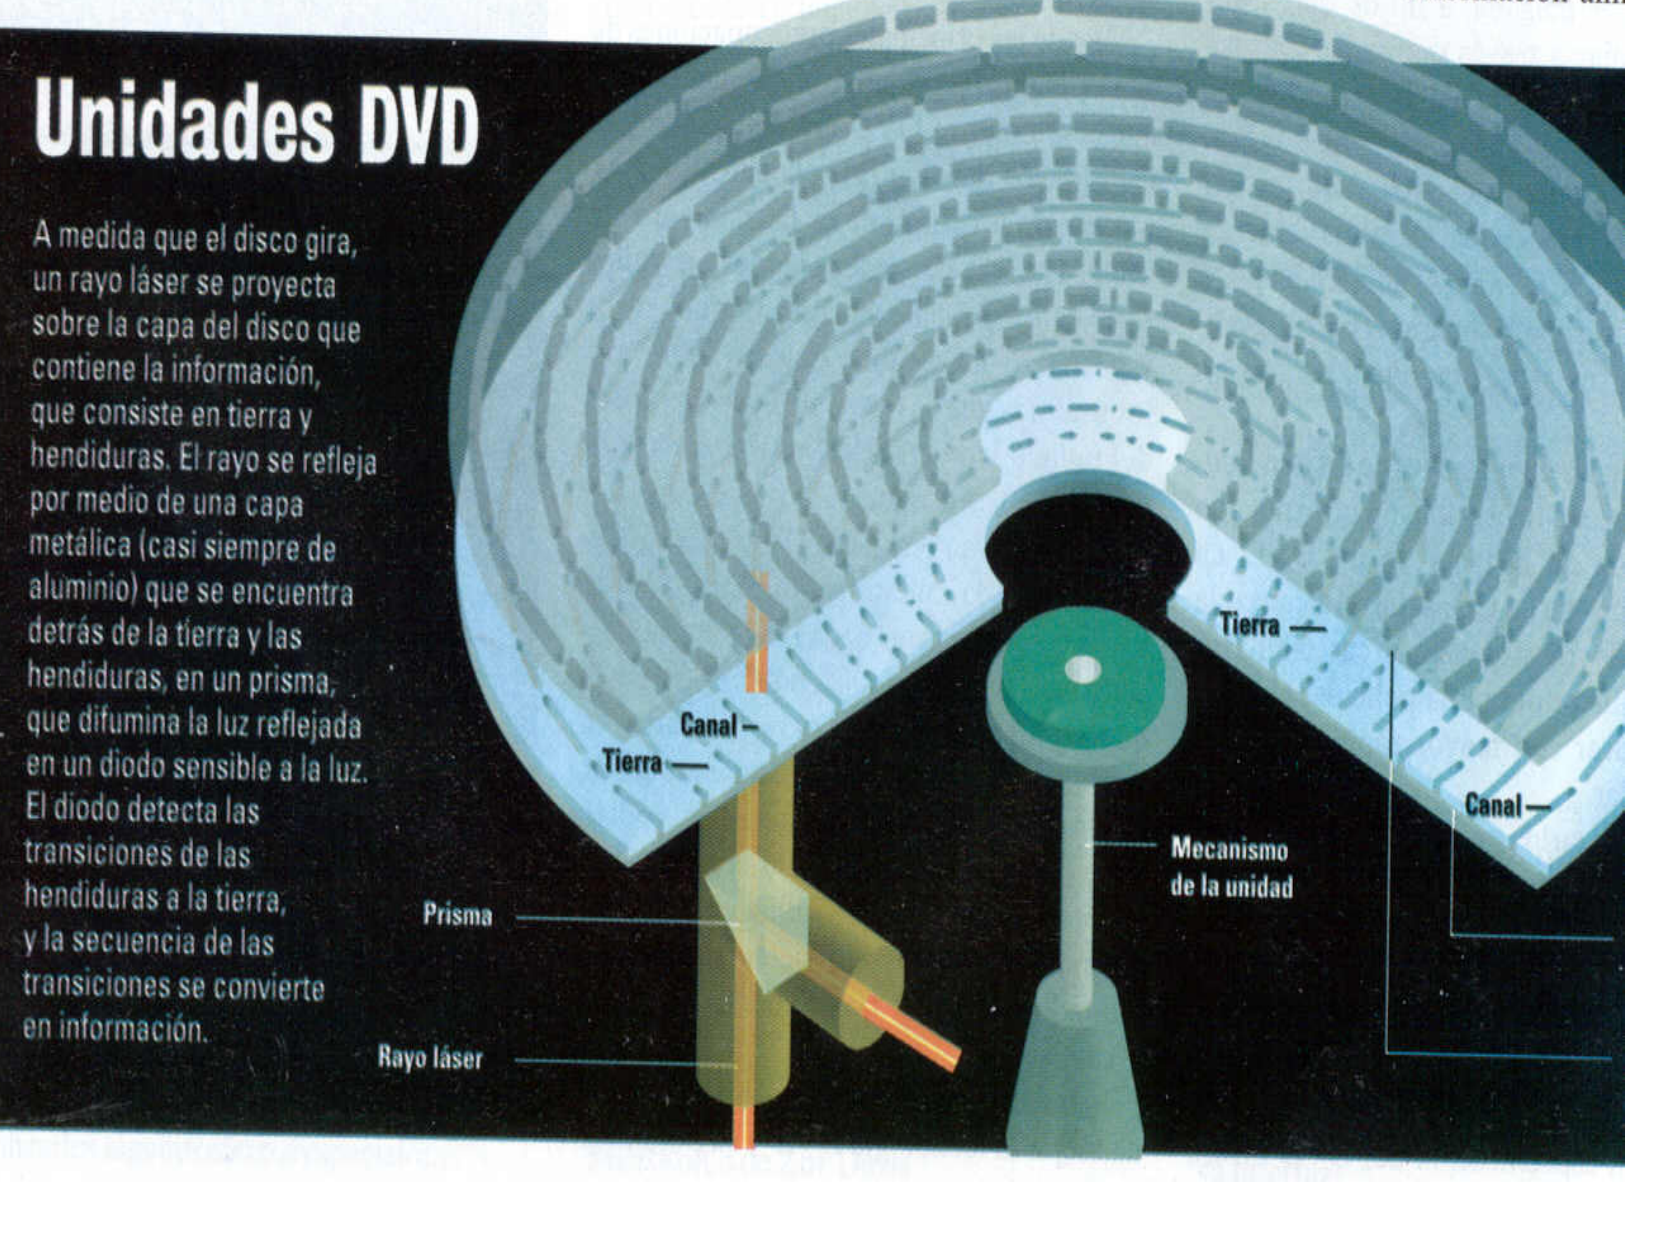

# 7. DISPOSITIVOS DE ALMACENAMIENTO
DISCOS ÓPTICOS: UTILIZAN TECNOLOGÍA LASER. SON DISCOS ÓPTICOS LOS CD-ROM Y DVD-ROM, NORMALES, GRABABLES Y REGRABABLES. AL IGUAL QUE LOS MAGNÉTICOS, SE DIVIDEN EN PISTAS Y SECTORES, PERO AHORA EL MODO EN QUE SE LEE LA INFORMACIÓN ES HACIENDO INCIDIR UN LÁSER EN CADA SECTOR, Y COMPROBANDO SI ÉSTE SE REFLEJA O REBOTA.